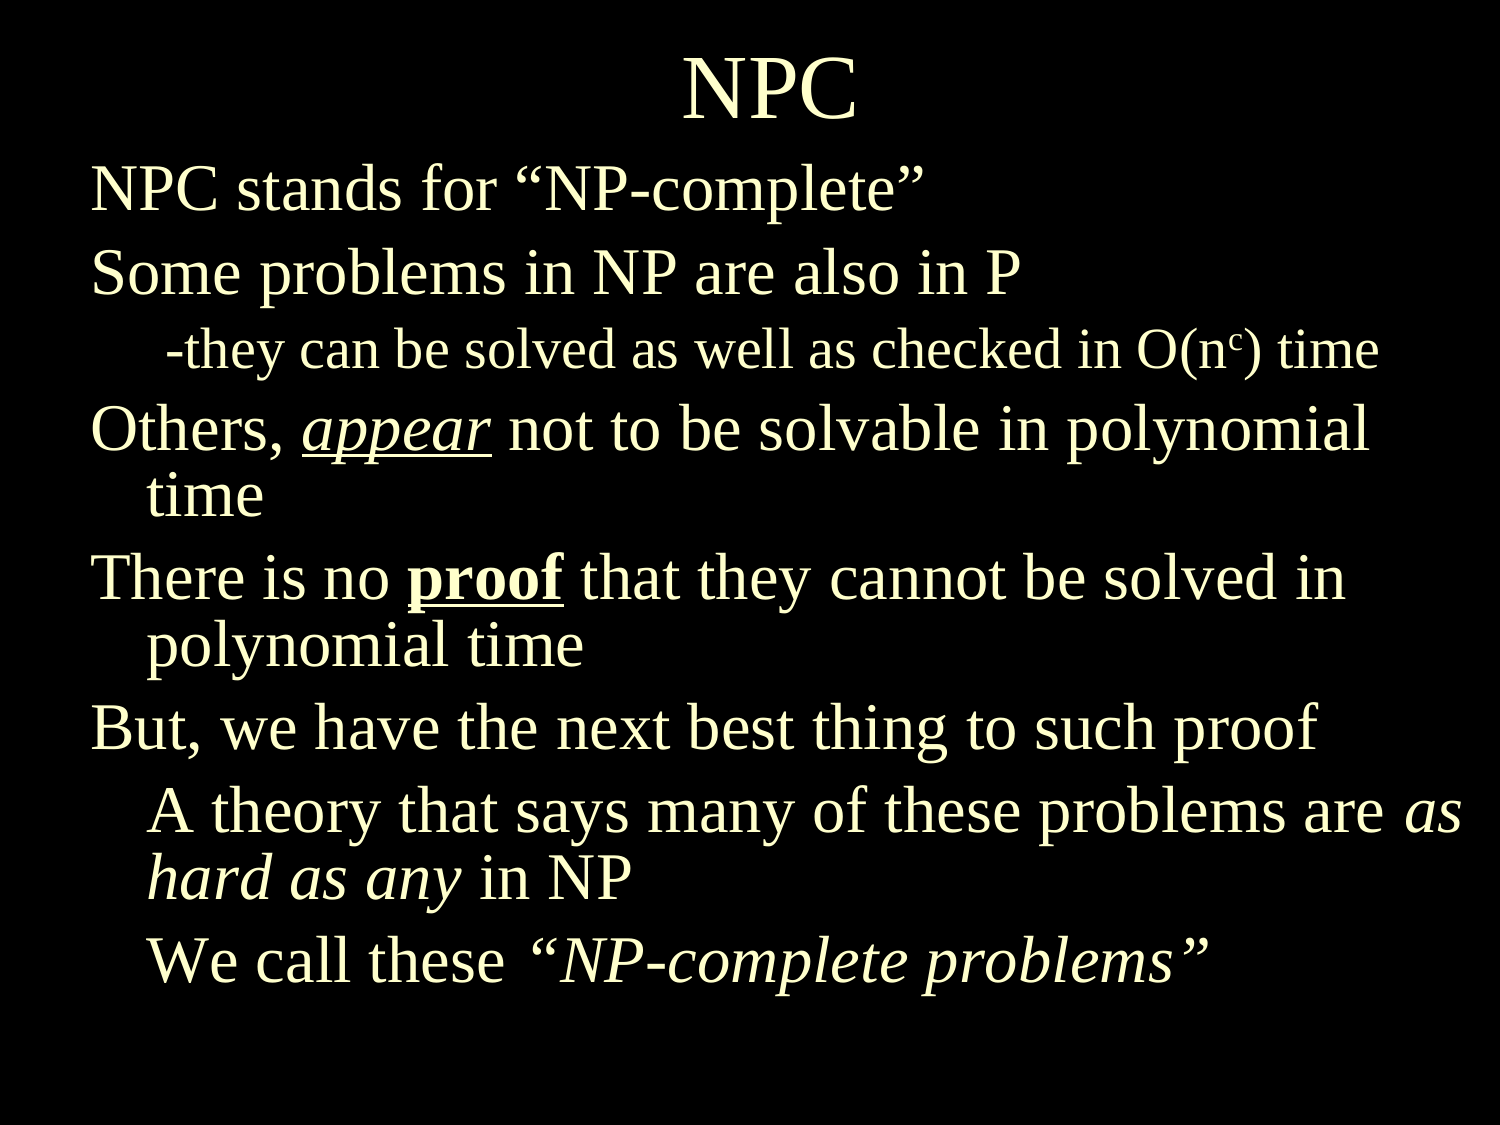

# NPC
NPC stands for “NP-complete”
Some problems in NP are also in P
-they can be solved as well as checked in O(nc) time
Others, appear not to be solvable in polynomial time
There is no proof that they cannot be solved in polynomial time
But, we have the next best thing to such proof
	A theory that says many of these problems are as hard as any in NP
	We call these “NP-complete problems”